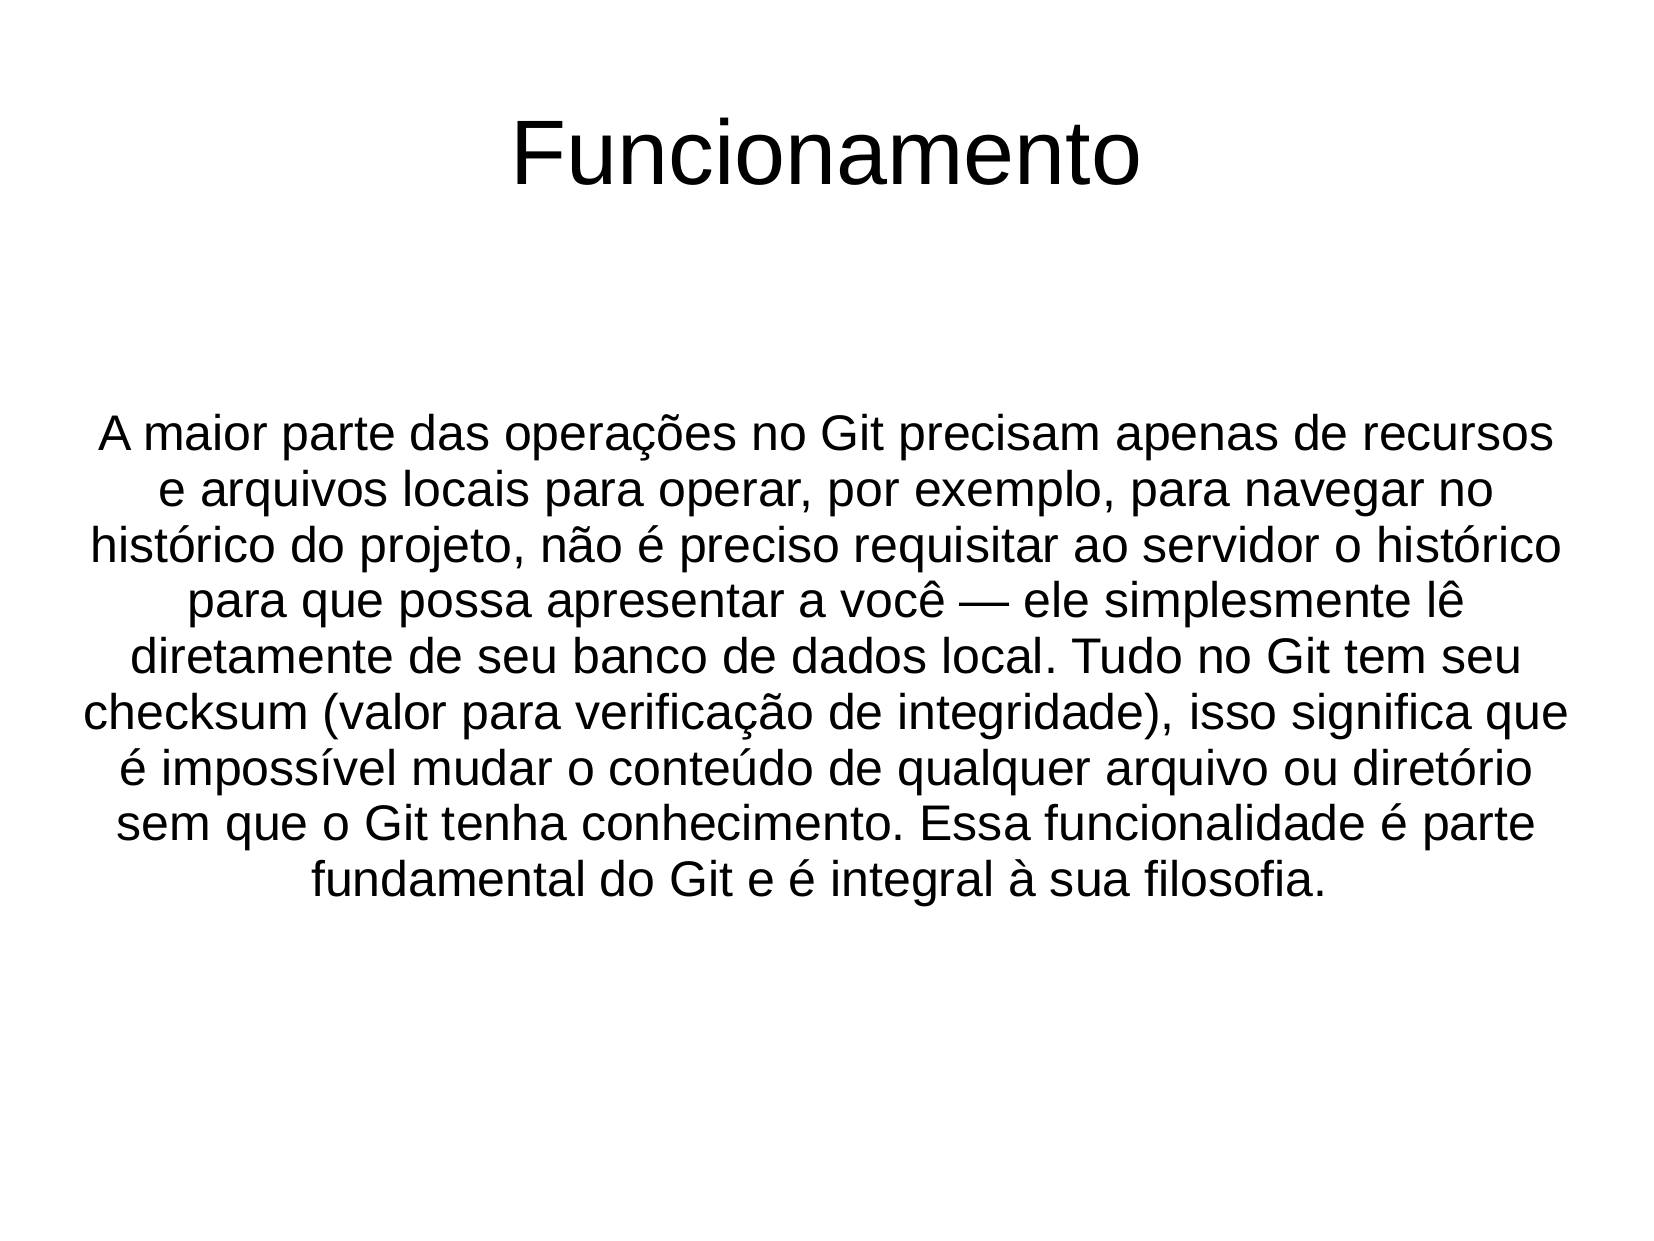

# Funcionamento
A maior parte das operações no Git precisam apenas de recursos e arquivos locais para operar, por exemplo, para navegar no histórico do projeto, não é preciso requisitar ao servidor o histórico para que possa apresentar a você — ele simplesmente lê diretamente de seu banco de dados local. Tudo no Git tem seu checksum (valor para verificação de integridade), isso significa que é impossível mudar o conteúdo de qualquer arquivo ou diretório sem que o Git tenha conhecimento. Essa funcionalidade é parte fundamental do Git e é integral à sua filosofia.